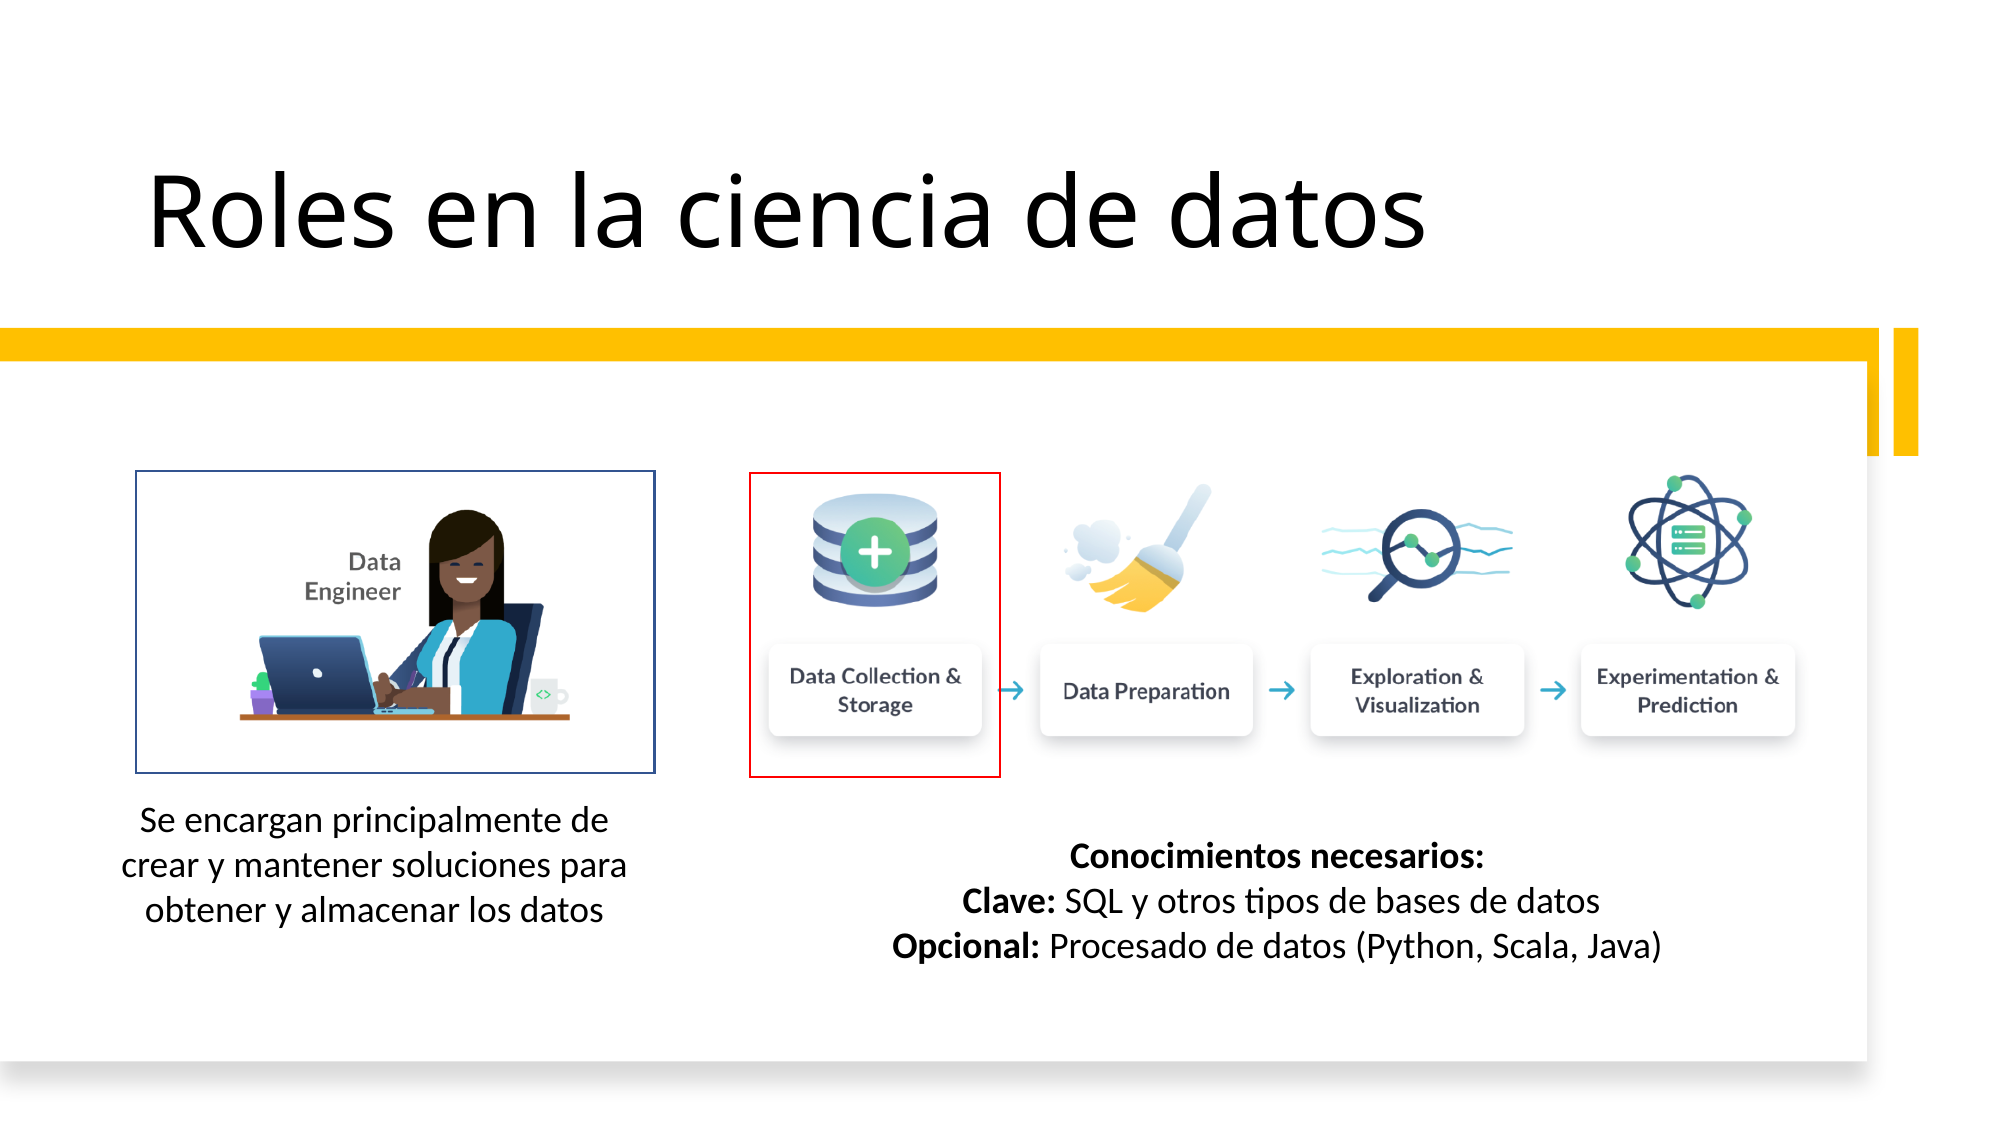

# Roles en la ciencia de datos
Se encargan principalmente de crear y mantener soluciones para obtener y almacenar los datos
Conocimientos necesarios:
Clave: SQL y otros tipos de bases de datos
Opcional: Procesado de datos (Python, Scala, Java)